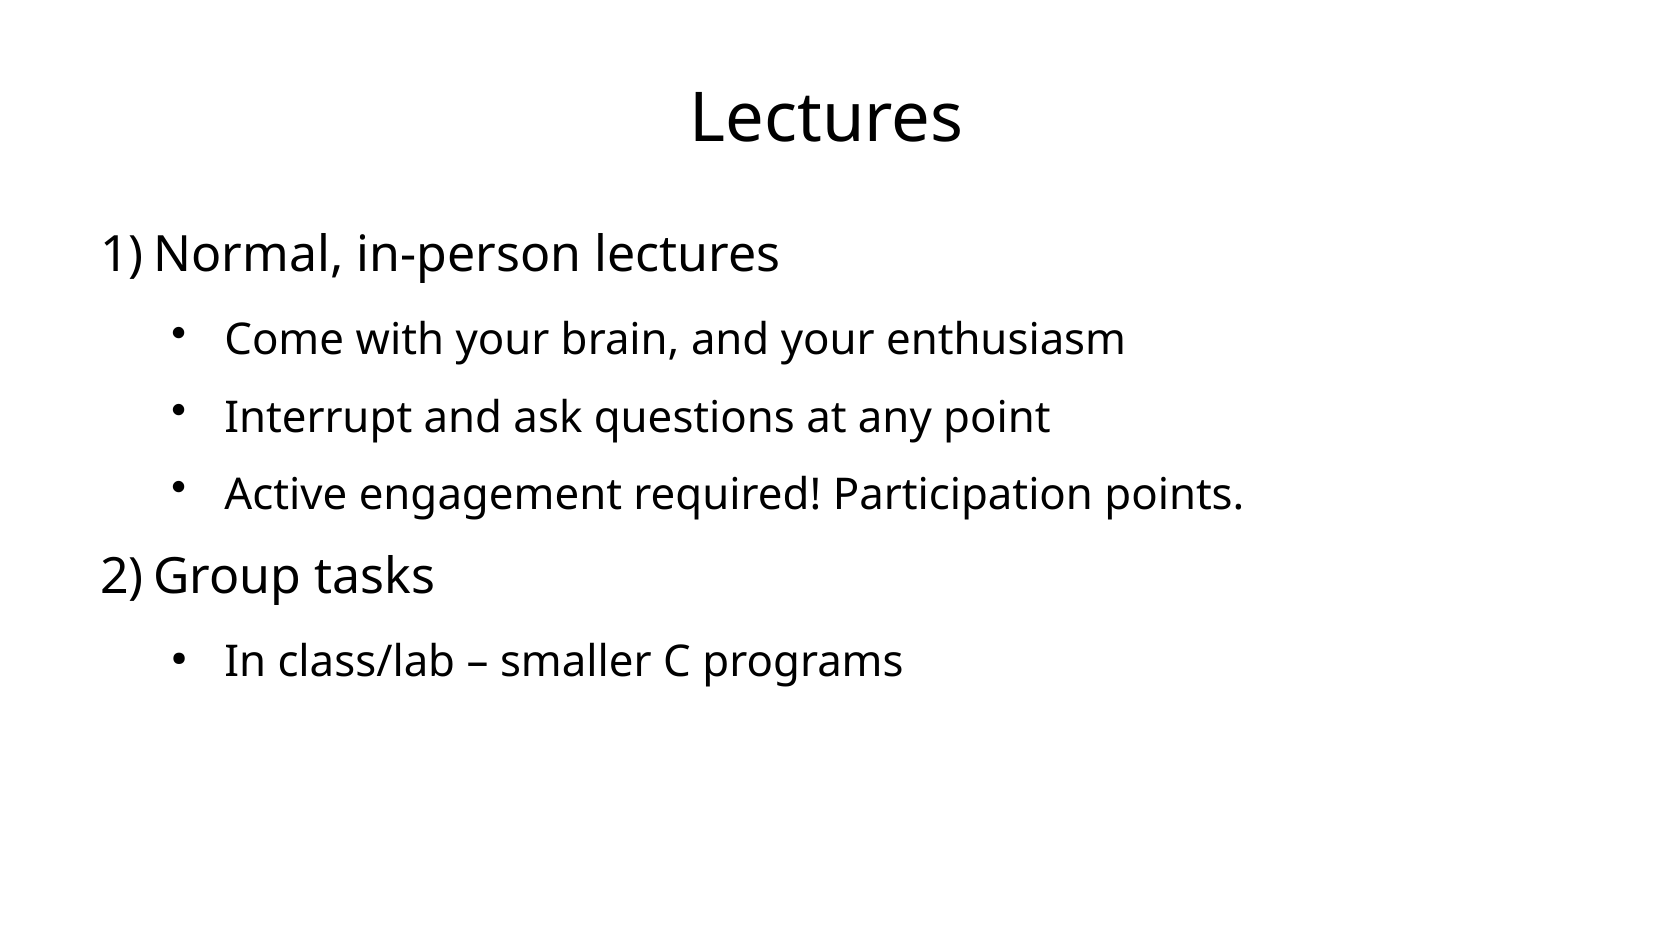

# Lectures
Normal, in-person lectures
Come with your brain, and your enthusiasm
Interrupt and ask questions at any point
Active engagement required! Participation points.
Group tasks
In class/lab – smaller C programs